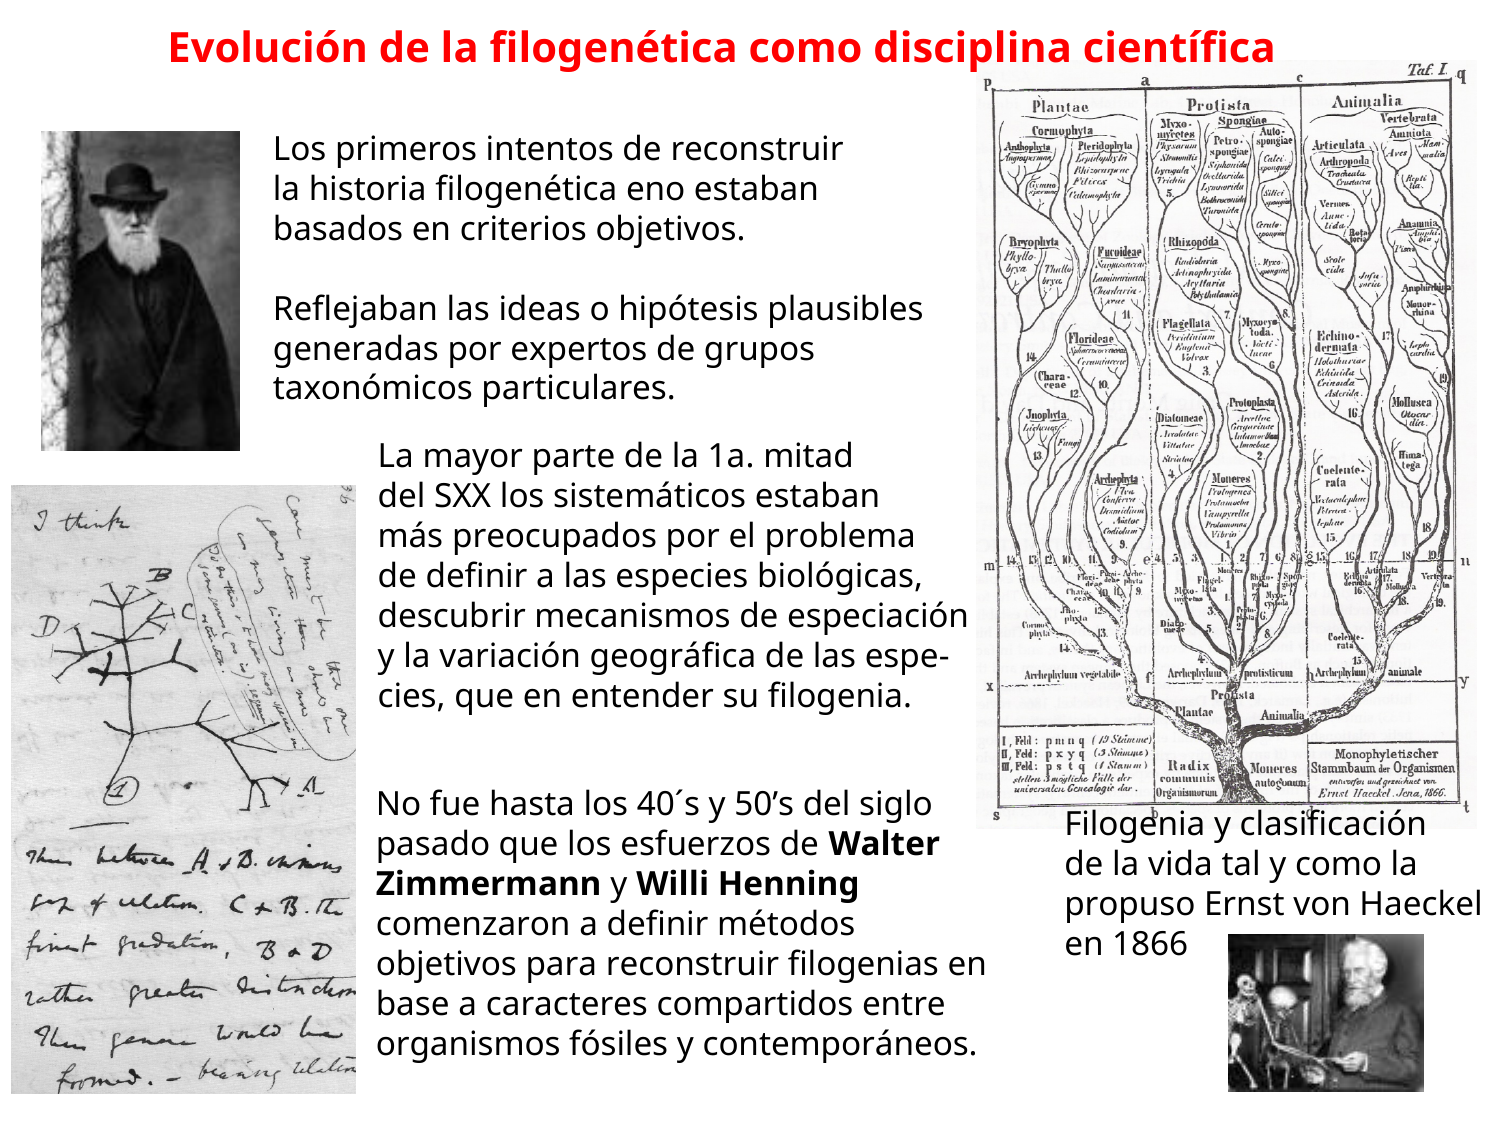

Evolución de la filogenética como disciplina científica
Los primeros intentos de reconstruir
la historia filogenética eno estaban
basados en criterios objetivos.
Reflejaban las ideas o hipótesis plausibles
generadas por expertos de grupos
taxonómicos particulares.
La mayor parte de la 1a. mitad
del SXX los sistemáticos estaban
más preocupados por el problema
de definir a las especies biológicas,
descubrir mecanismos de especiación
y la variación geográfica de las espe-
cies, que en entender su filogenia.
No fue hasta los 40´s y 50’s del siglo
pasado que los esfuerzos de Walter
Zimmermann y Willi Henning
comenzaron a definir métodos
objetivos para reconstruir filogenias en
base a caracteres compartidos entre
organismos fósiles y contemporáneos.
Filogenia y clasificación
de la vida tal y como la
propuso Ernst von Haeckel
en 1866